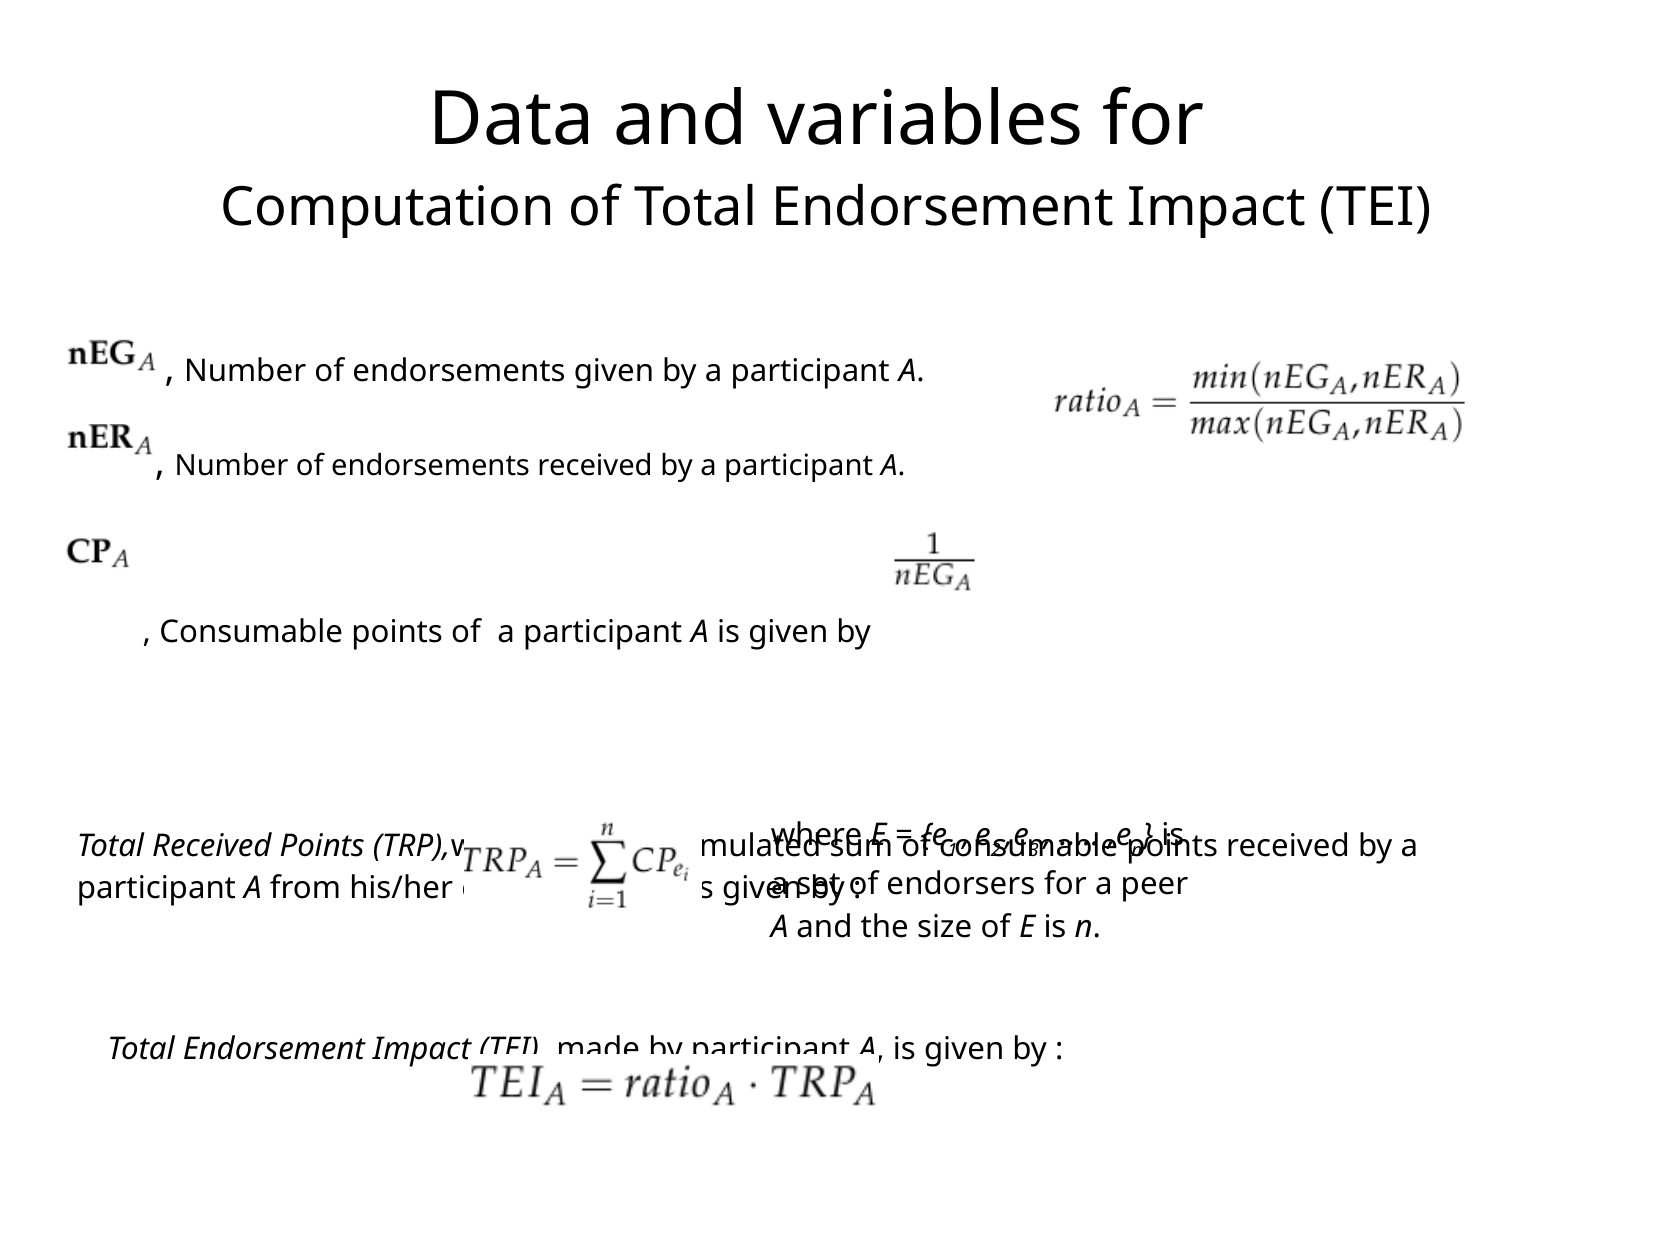

# Data and variables for Computation of Total Endorsement Impact (TEI)
 , Number of endorsements given by a participant A.
 , Number of endorsements received by a participant A.
 , Consumable points of a participant A is given by
Total Received Points (TRP),which is the accumulated sum of consumable points received by a participant A from his/her endorsers, and is given by :
where E = {e1 , e2 ,e3 , ….. ,en} is a set of endorsers for a peer A and the size of E is n.
Total Endorsement Impact (TEI), made by participant A, is given by :